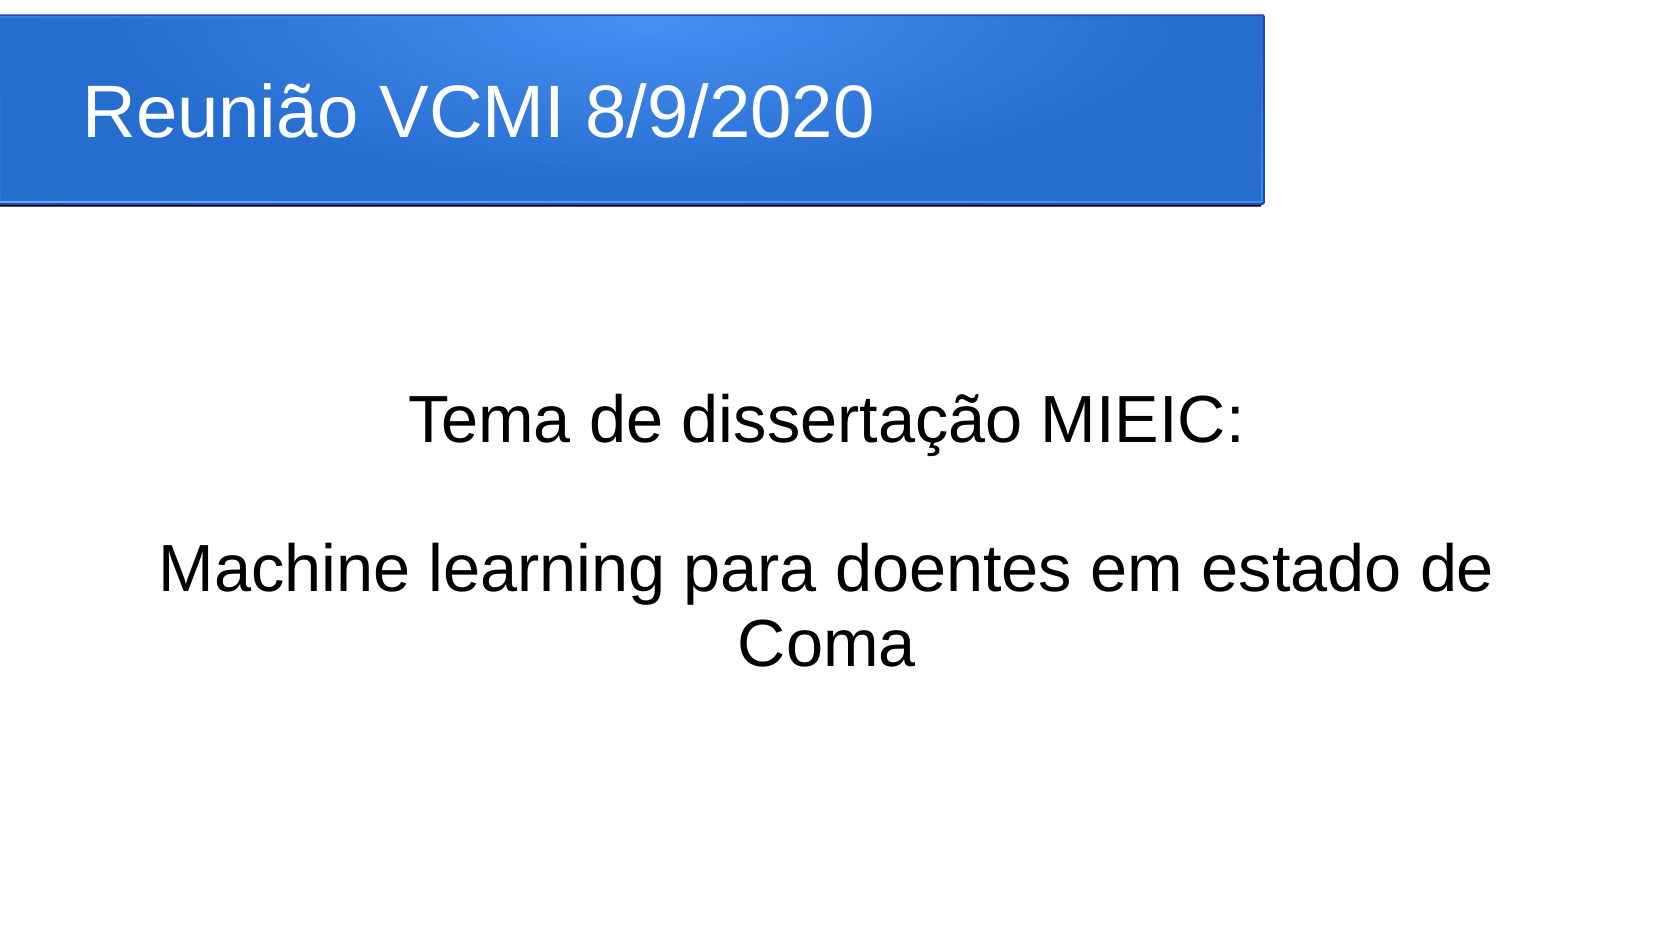

# Reunião VCMI 8/9/2020
Tema de dissertação MIEIC:
Machine learning para doentes em estado de Coma